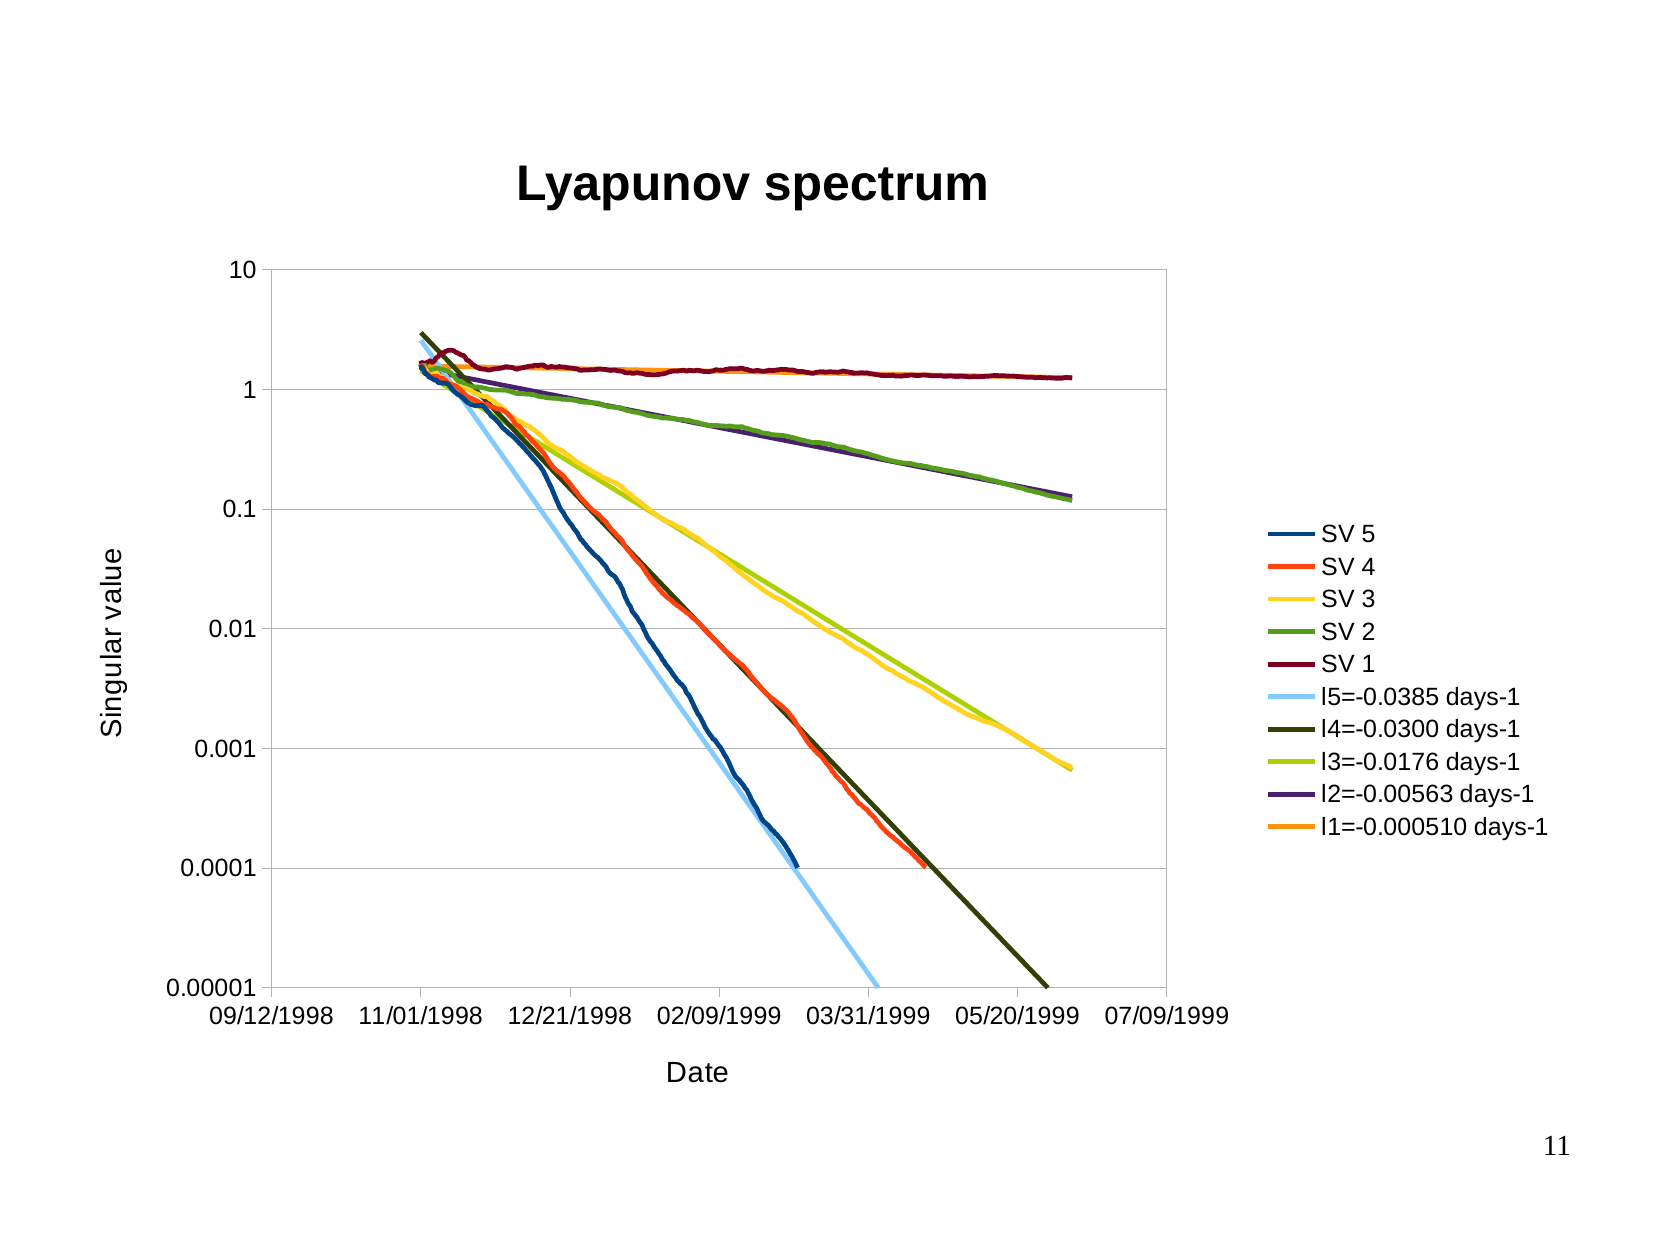

Lyapunov spectrum
### Chart
| Category | SV 5 | SV 4 | SV 3 | SV 2 | SV 1 | l5=-0.0385 days-1 | l4=-0.0300 days-1 | l3=-0.0176 days-1 | l2=-0.00563 days-1 | l1=-0.000510 days-1 |
|---|---|---|---|---|---|---|---|---|---|---|11